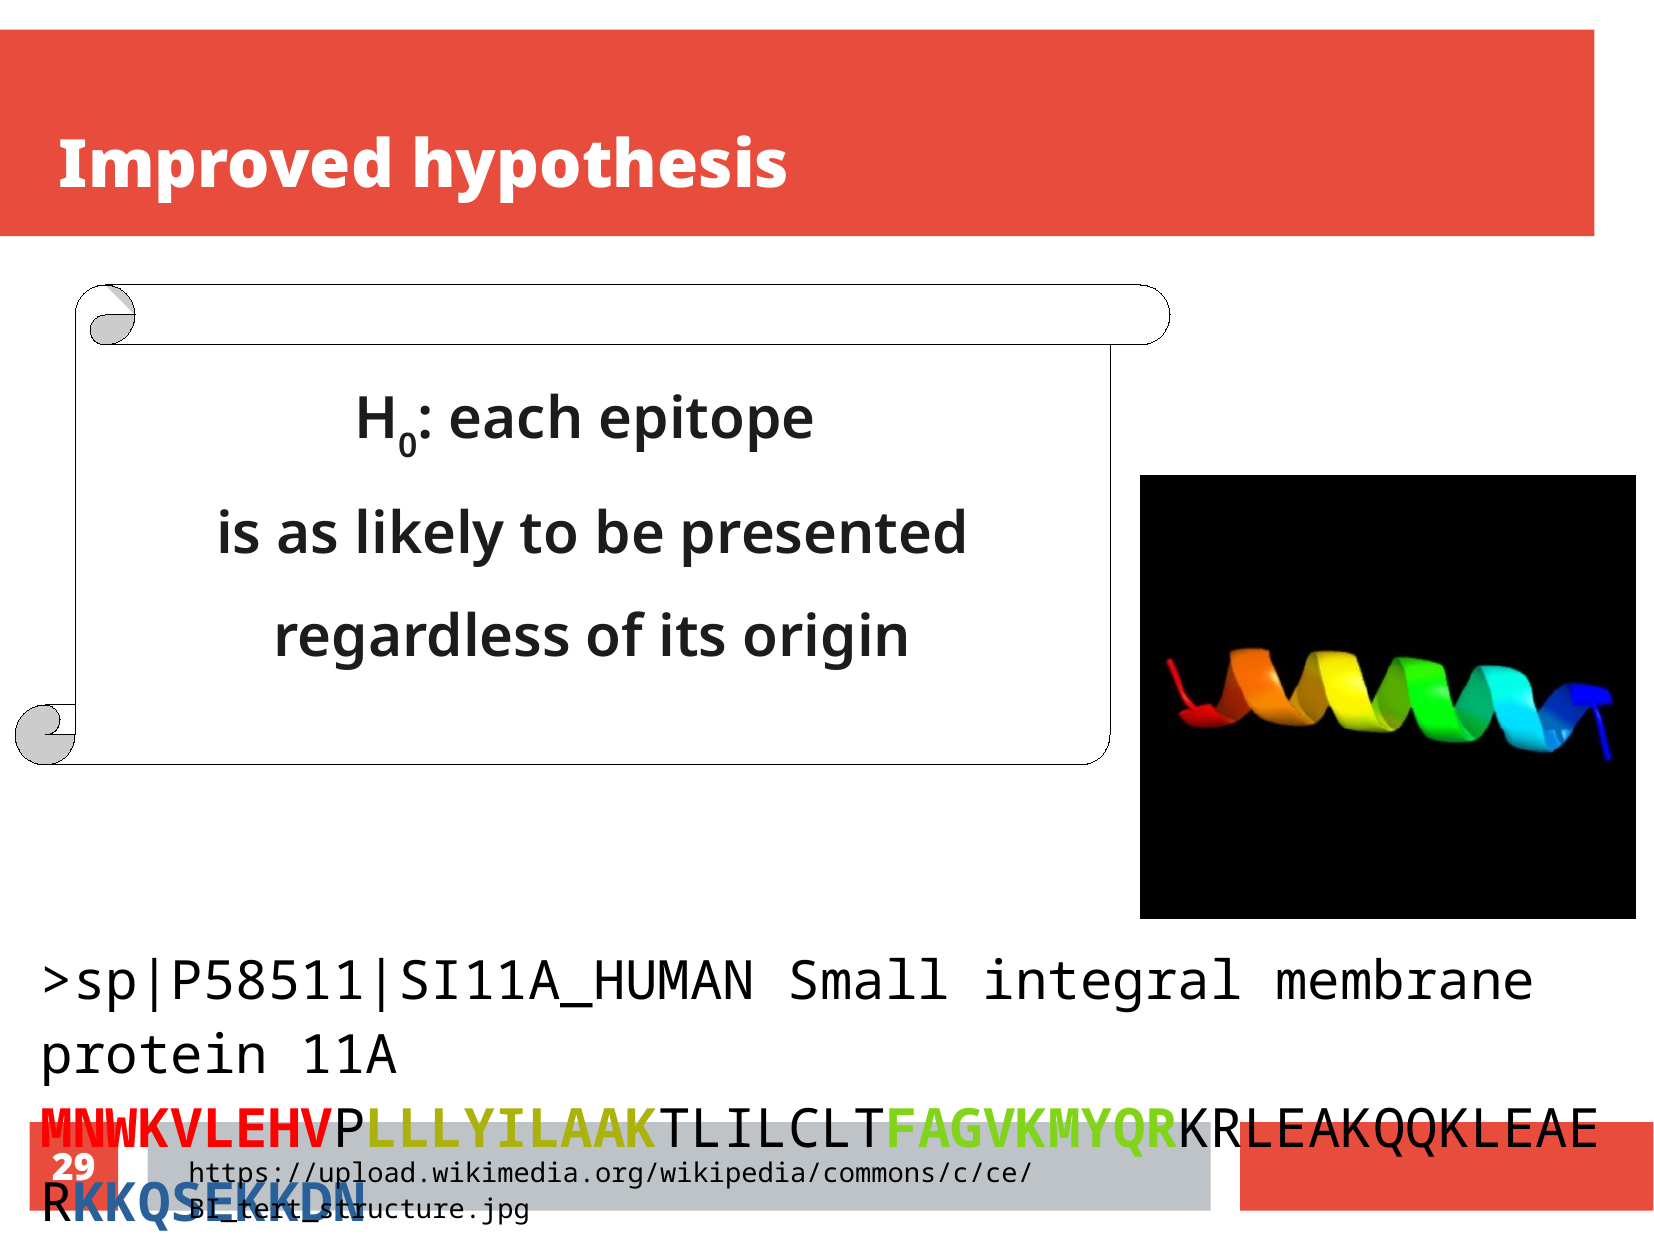

# Improved hypothesis
H0: each epitope
is as likely to be presented
regardless of its origin
>sp|P58511|SI11A_HUMAN Small integral membrane protein 11A
MNWKVLEHVPLLLYILAAKTLILCLTFAGVKMYQRKRLEAKQQKLEAERKKQSEKKDN
0000000000111111111111111111111000000000000000000000000000
29
https://upload.wikimedia.org/wikipedia/commons/c/ce/BI_tert_structure.jpg